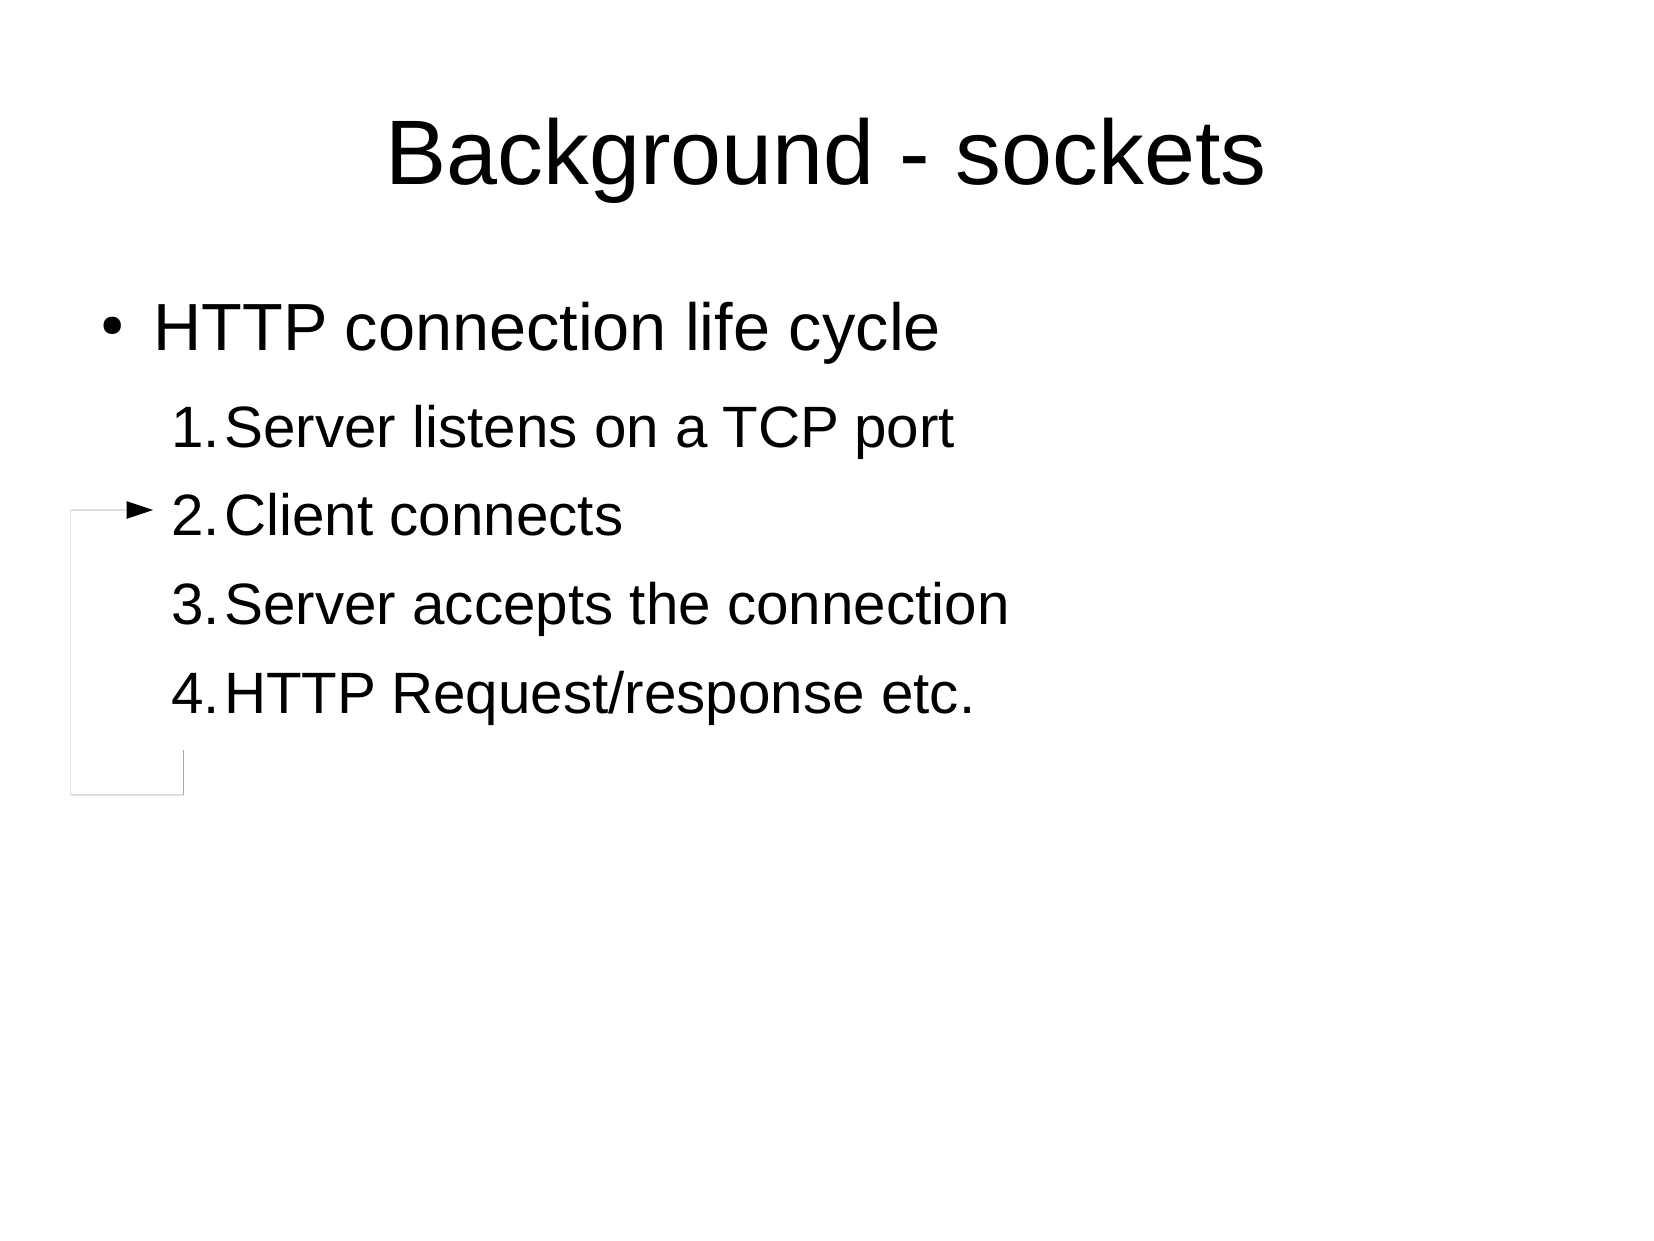

# Background - sockets
HTTP connection life cycle
Server listens on a TCP port
Client connects
Server accepts the connection
HTTP Request/response etc.